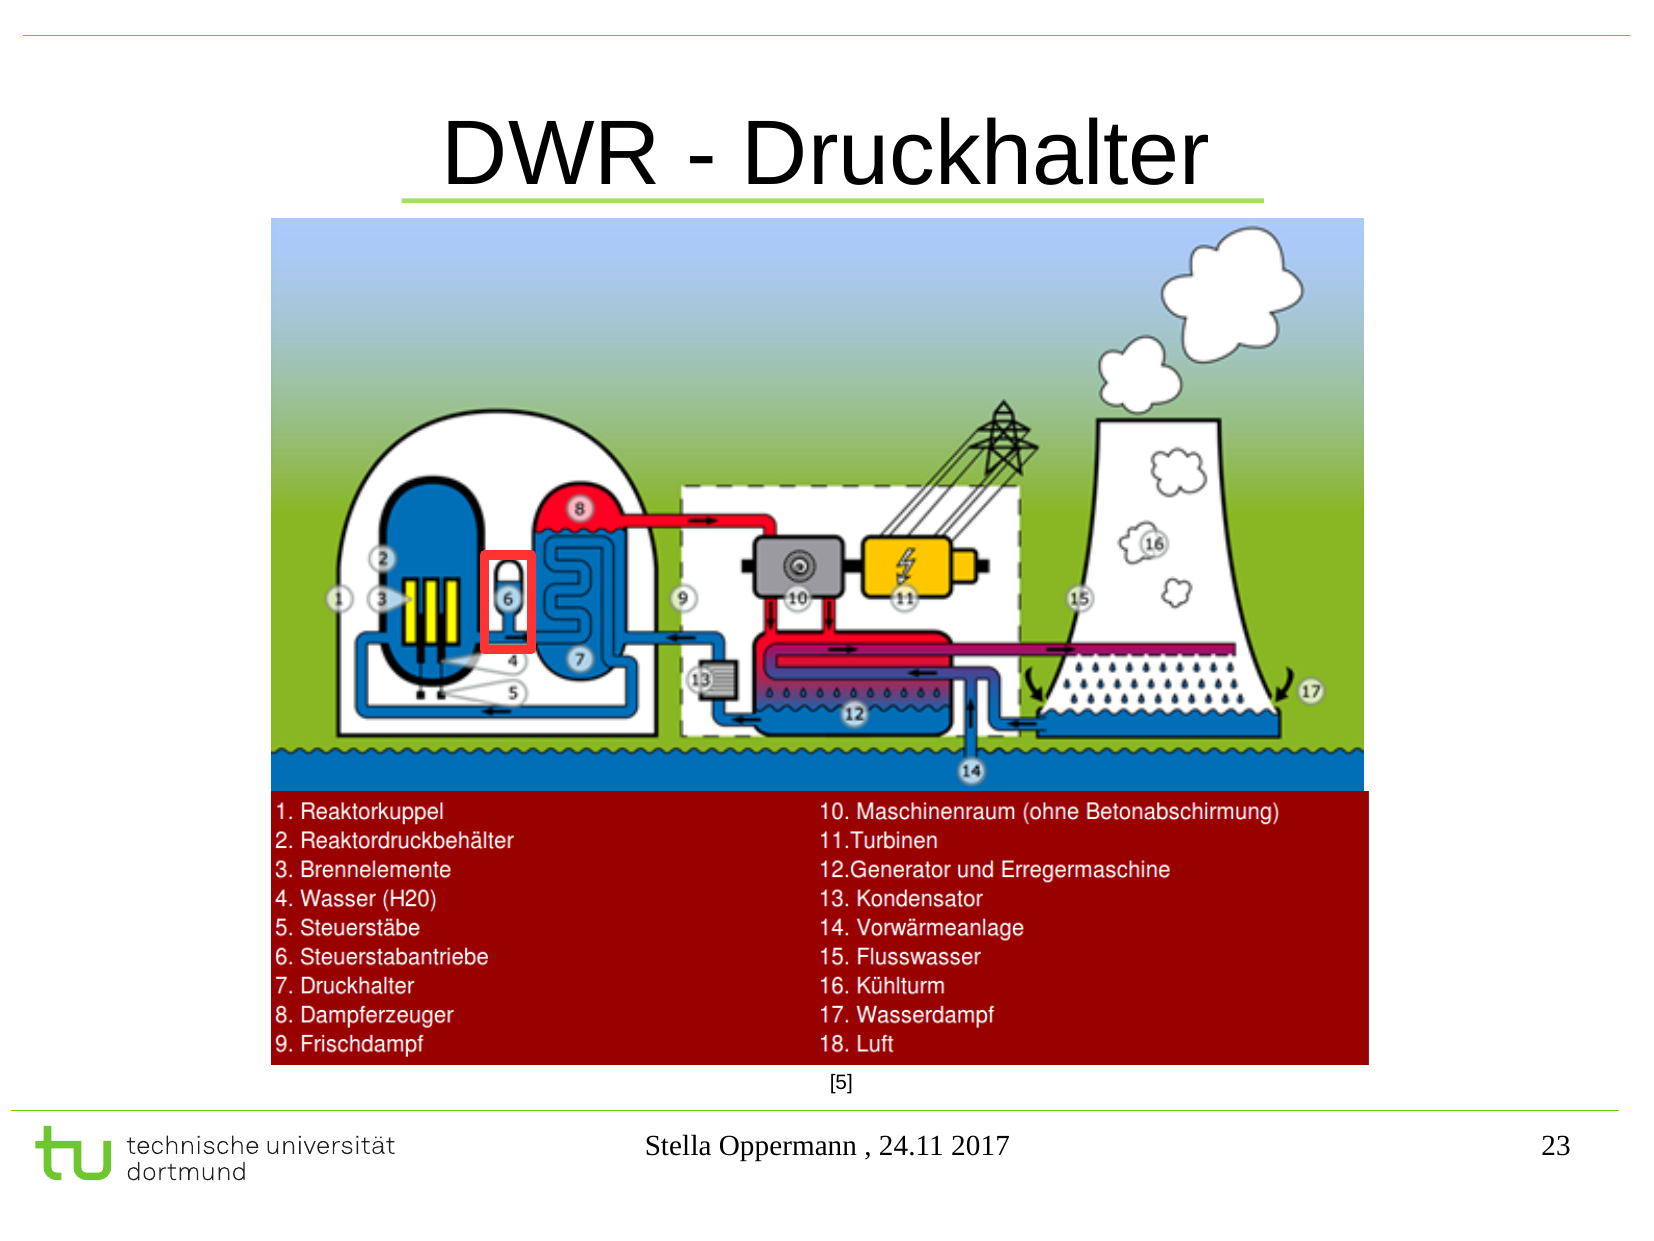

# DWR - Druckhalter
[5]
Stella Oppermann , 24.11 2017
23